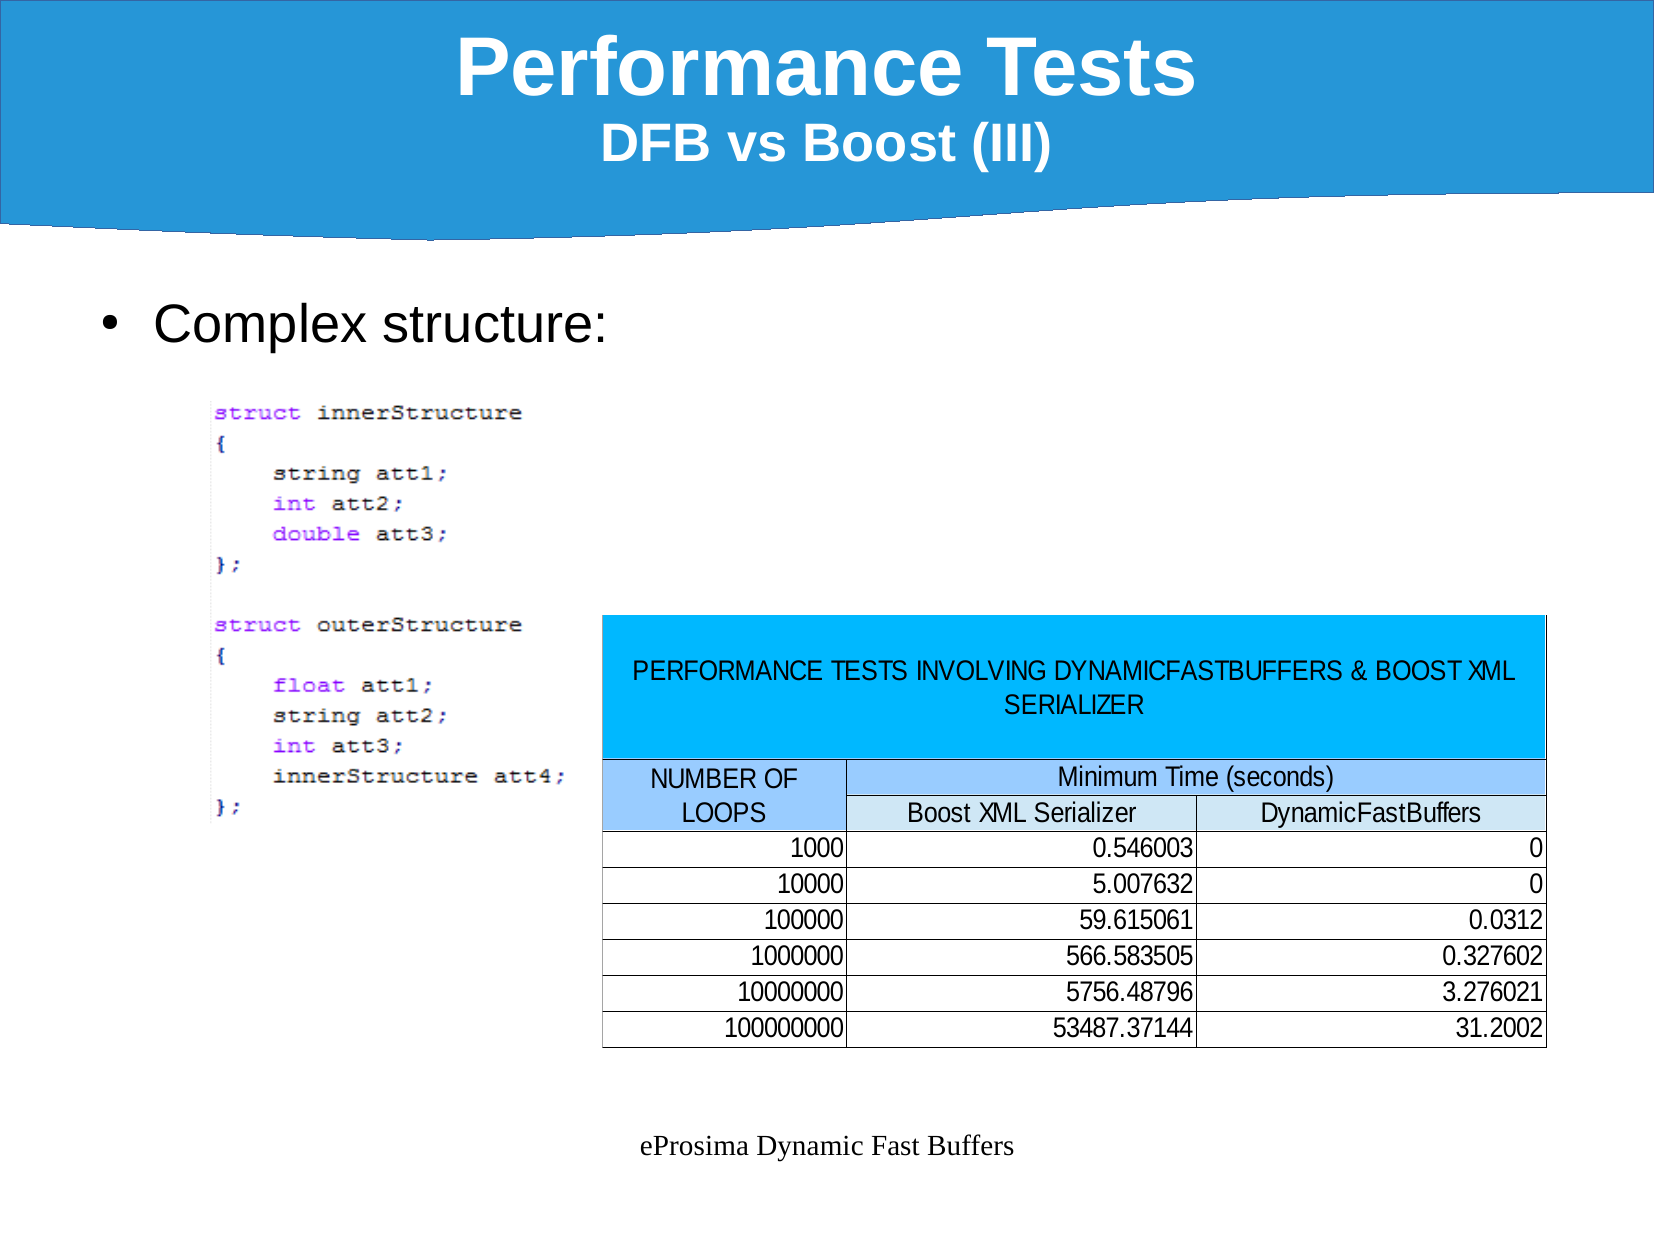

Performance Tests
DFB vs Boost (III)
# Complex structure:
eProsima Dynamic Fast Buffers